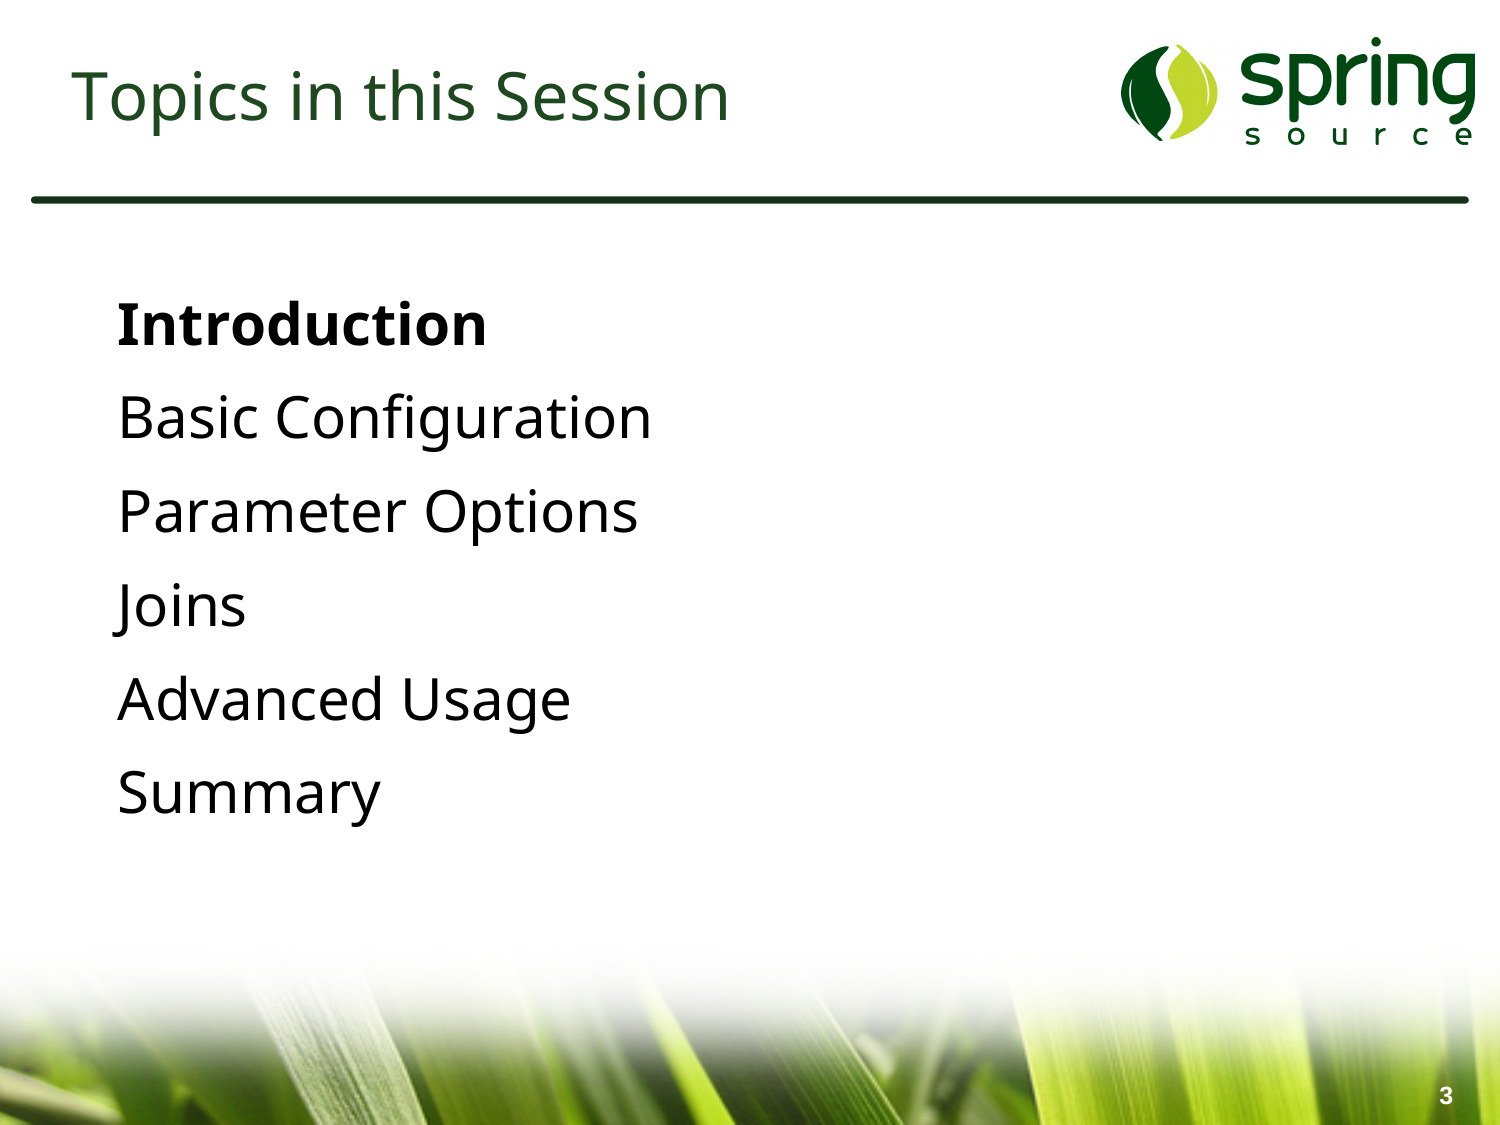

# Topics in this Session
Introduction
Basic Configuration
Parameter Options
Joins
Advanced Usage
Summary